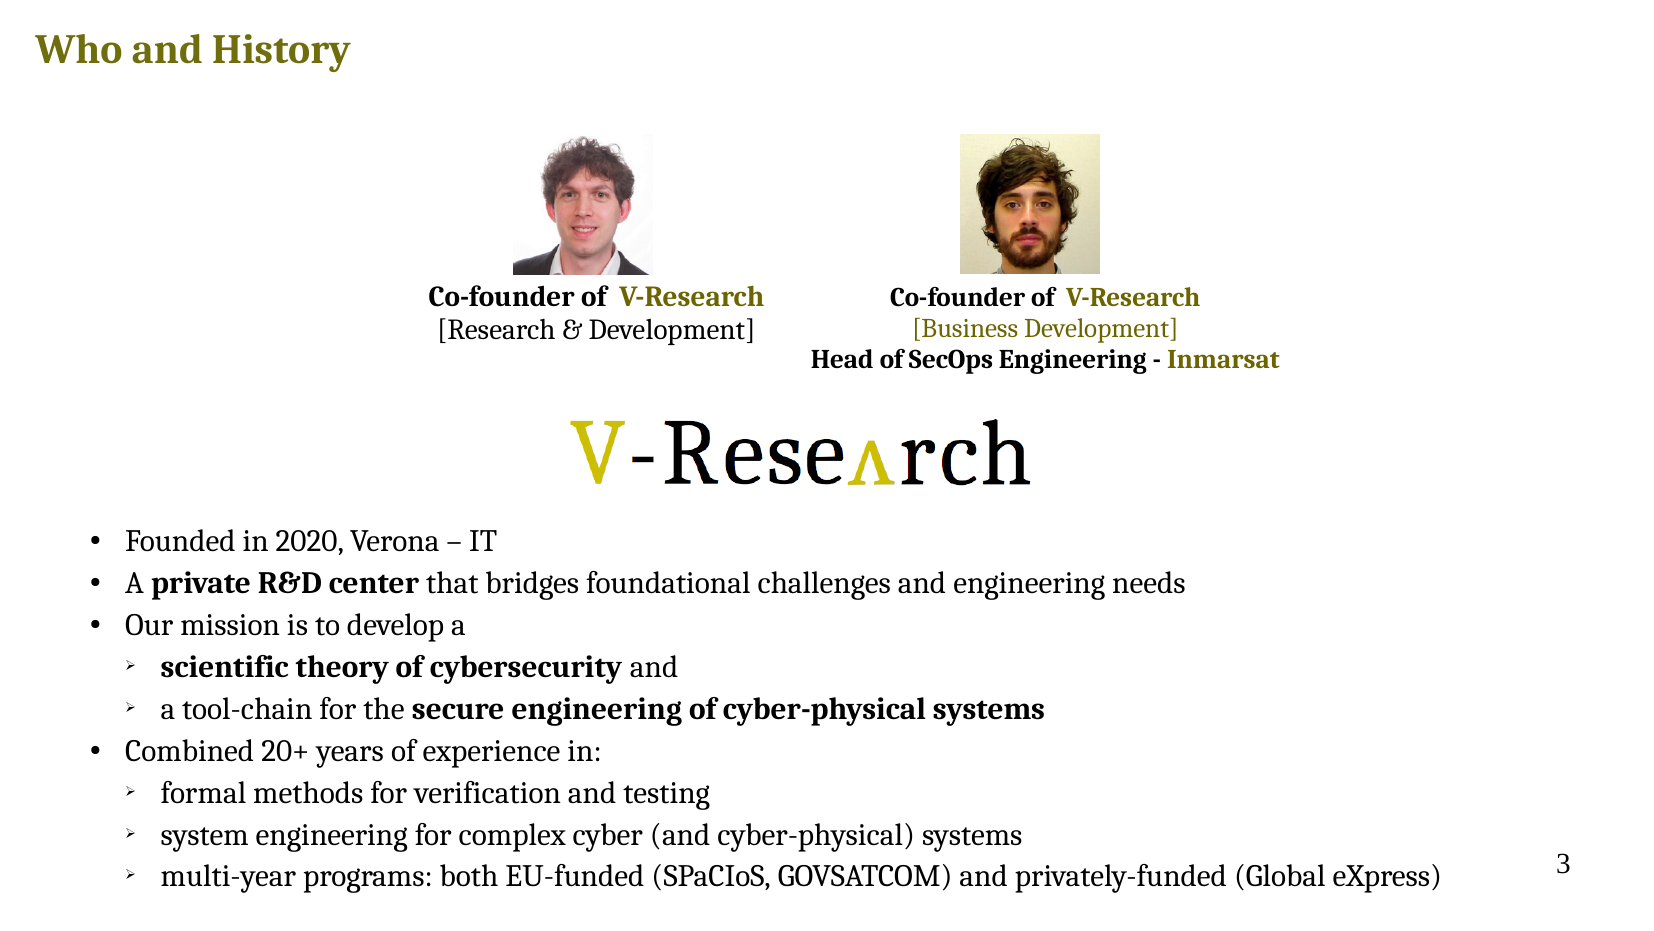

Who and History
Co-founder of V-Research
[Research & Development]
Co-founder of V-Research
[Business Development]
Head of SecOps Engineering - Inmarsat
Founded in 2020, Verona – IT
A private R&D center that bridges foundational challenges and engineering needs
Our mission is to develop a
scientific theory of cybersecurity and
a tool-chain for the secure engineering of cyber-physical systems
Combined 20+ years of experience in:
formal methods for verification and testing
system engineering for complex cyber (and cyber-physical) systems
multi-year programs: both EU-funded (SPaCIoS, GOVSATCOM) and privately-funded (Global eXpress)
3